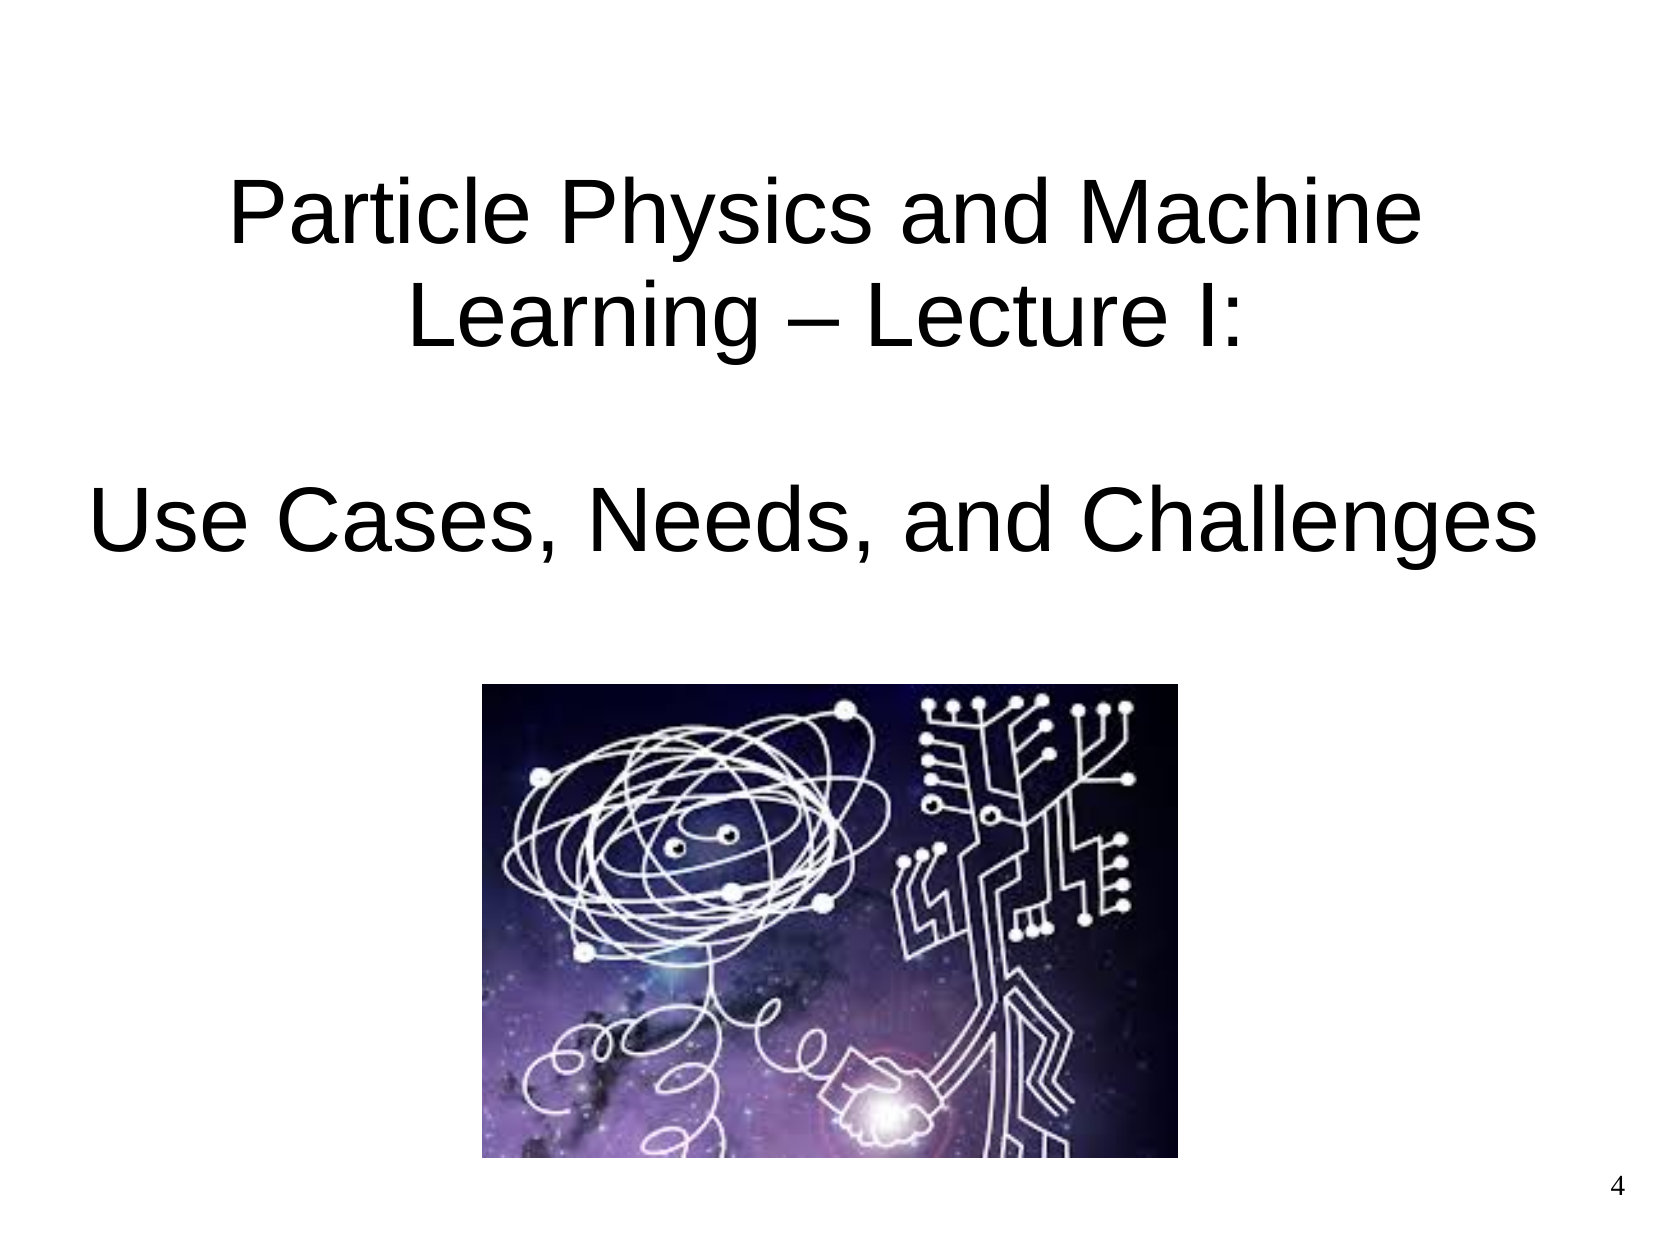

# Particle Physics and Machine Learning – Lecture I: Use Cases, Needs, and Challenges
4